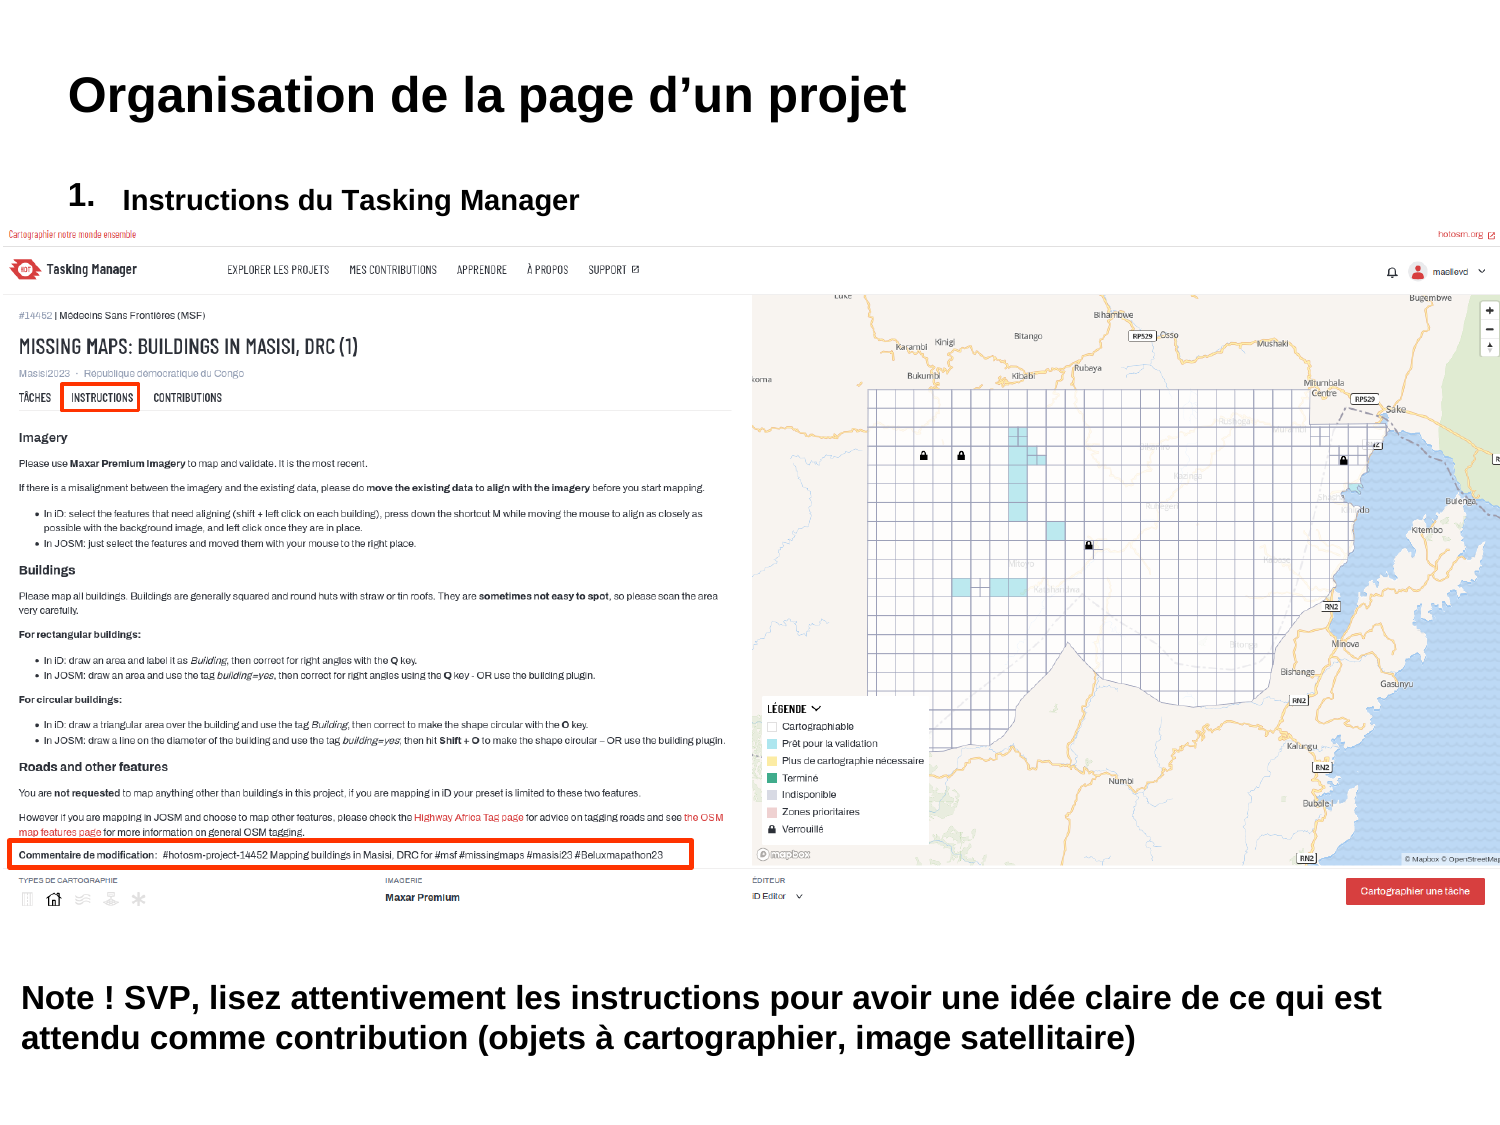

Organisation de la page d’un projet
Instructions du Tasking Manager
Note ! SVP, lisez attentivement les instructions pour avoir une idée claire de ce qui est attendu comme contribution (objets à cartographier, image satellitaire)